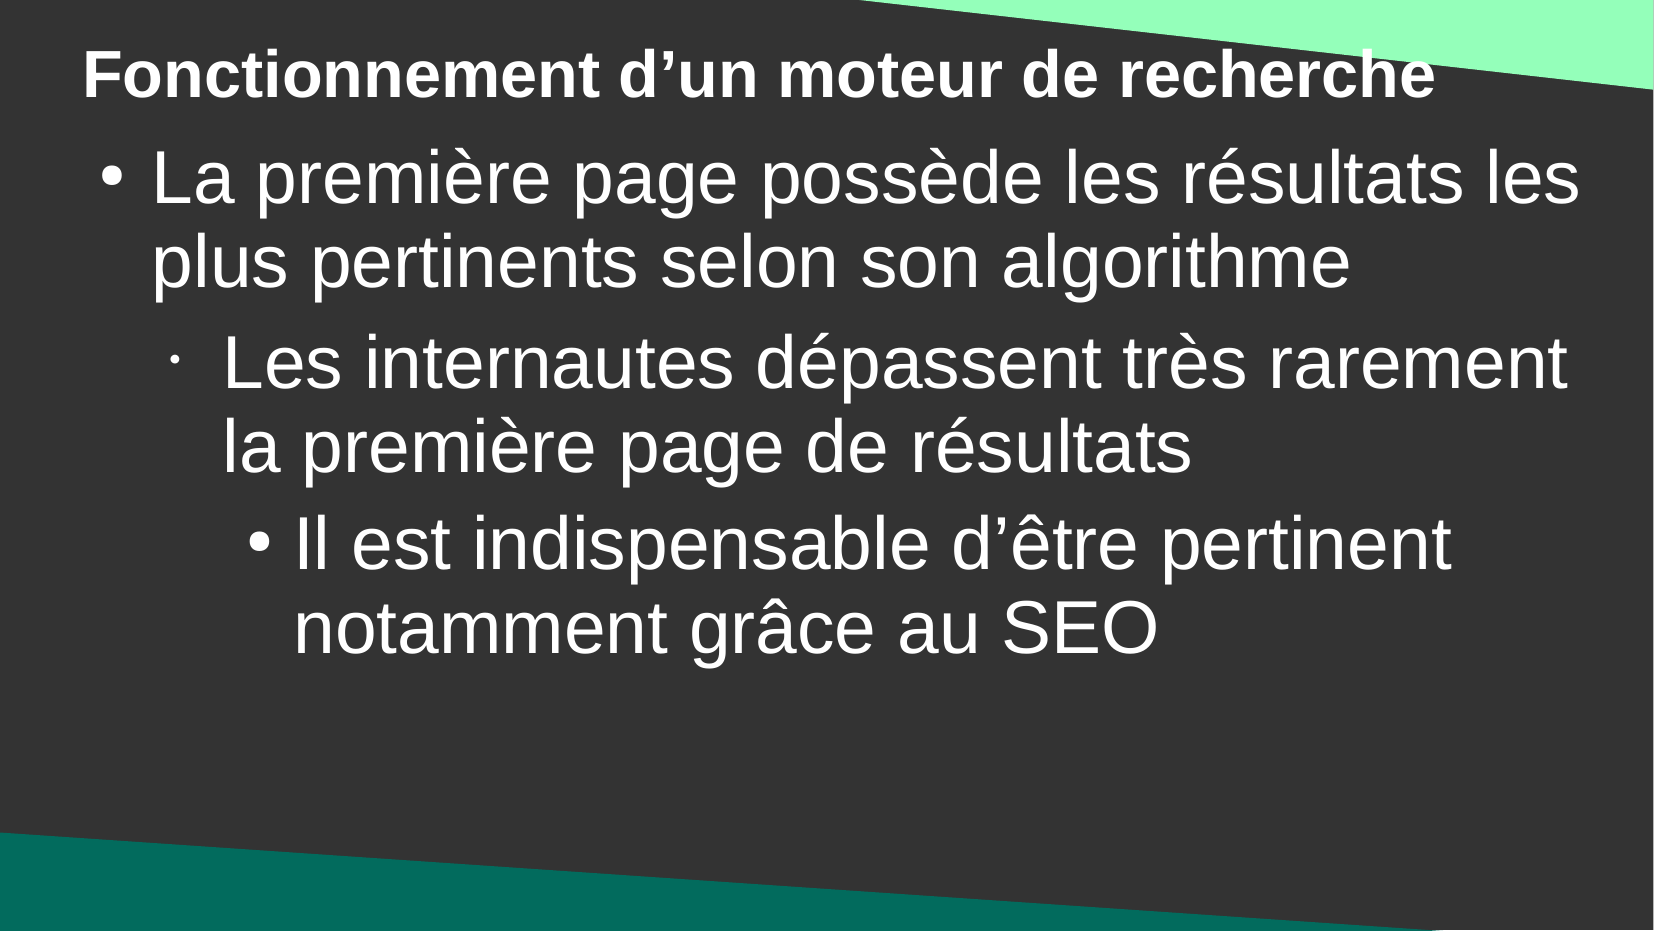

# Fonctionnement d’un moteur de recherche
La première page possède les résultats les plus pertinents selon son algorithme
Les internautes dépassent très rarement la première page de résultats
Il est indispensable d’être pertinent notamment grâce au SEO